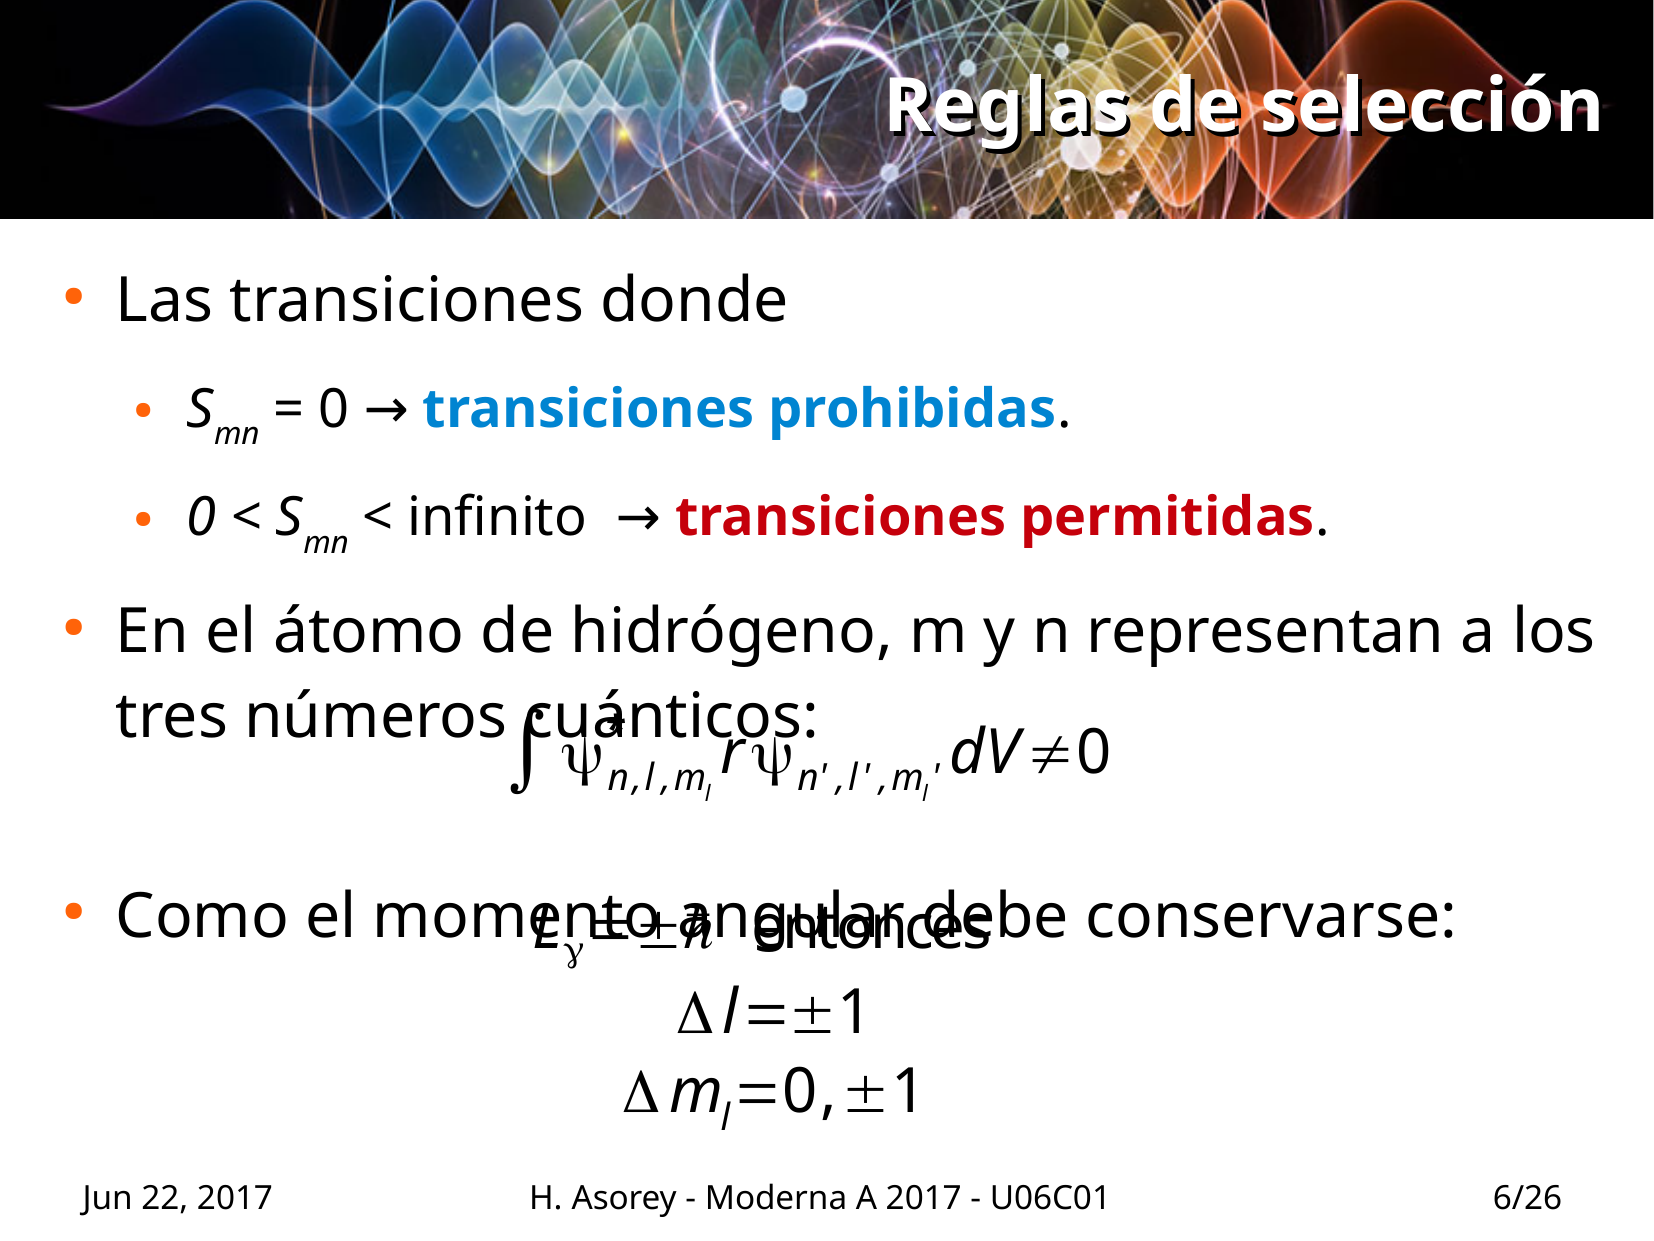

# Reglas de selección
Las transiciones donde
Smn = 0 → transiciones prohibidas.
0 < Smn < infinito → transiciones permitidas.
En el átomo de hidrógeno, m y n representan a los tres números cuánticos:
Como el momento angular debe conservarse:
Jun 22, 2017
H. Asorey - Moderna A 2017 - U06C01
6